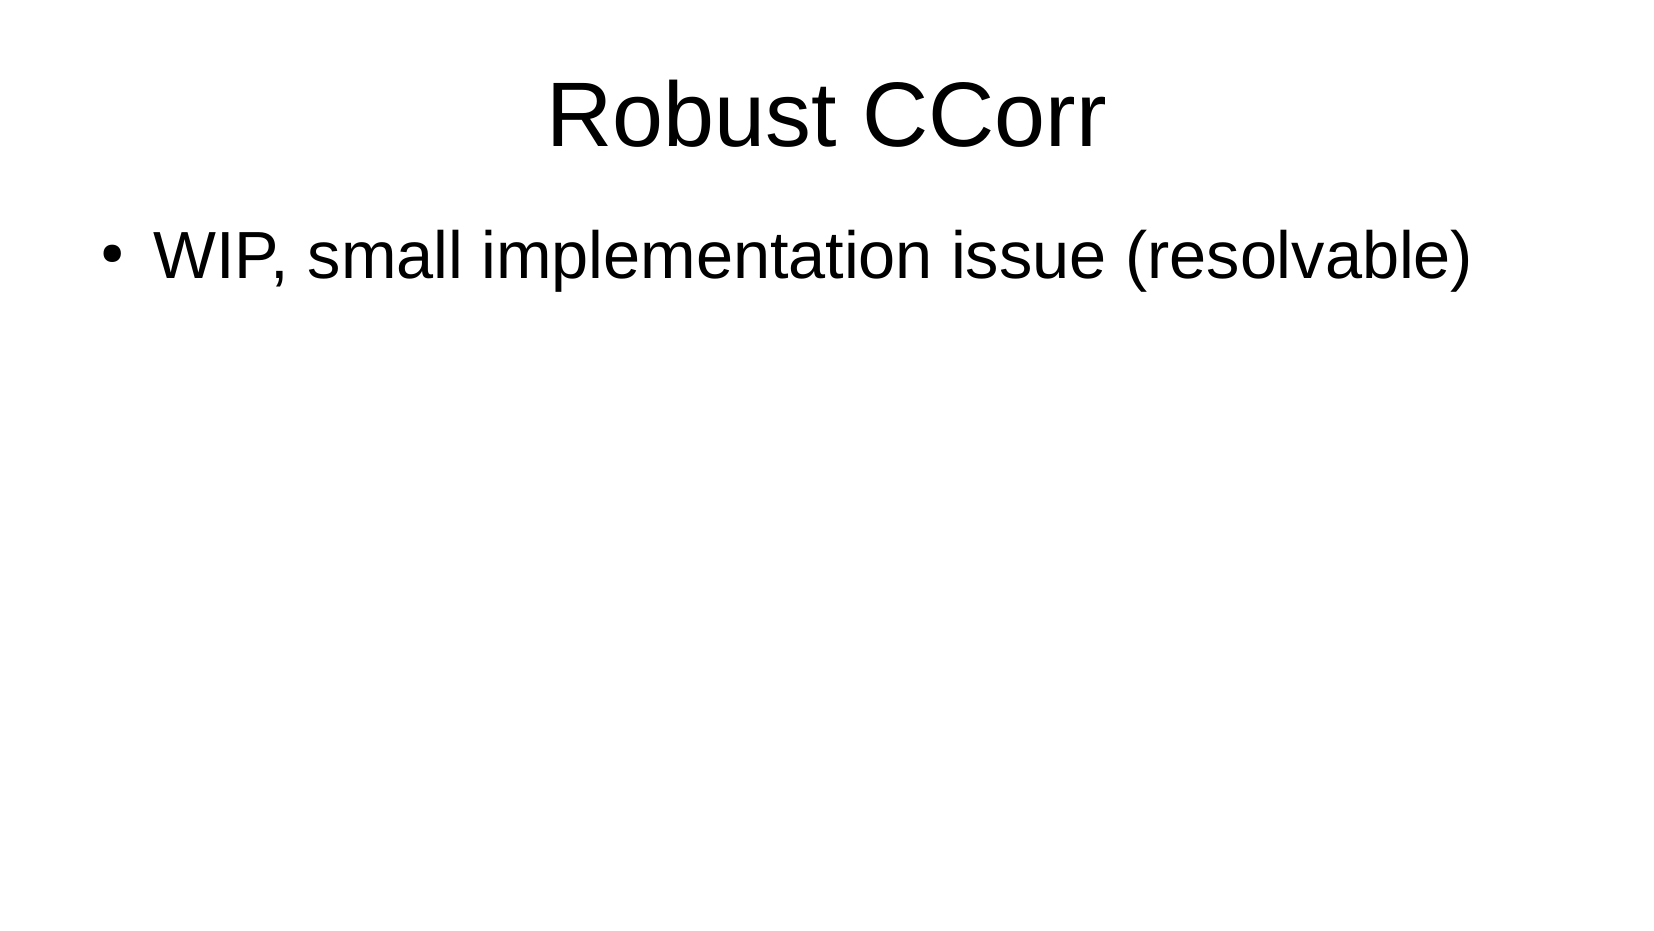

# Robust CCorr
WIP, small implementation issue (resolvable)